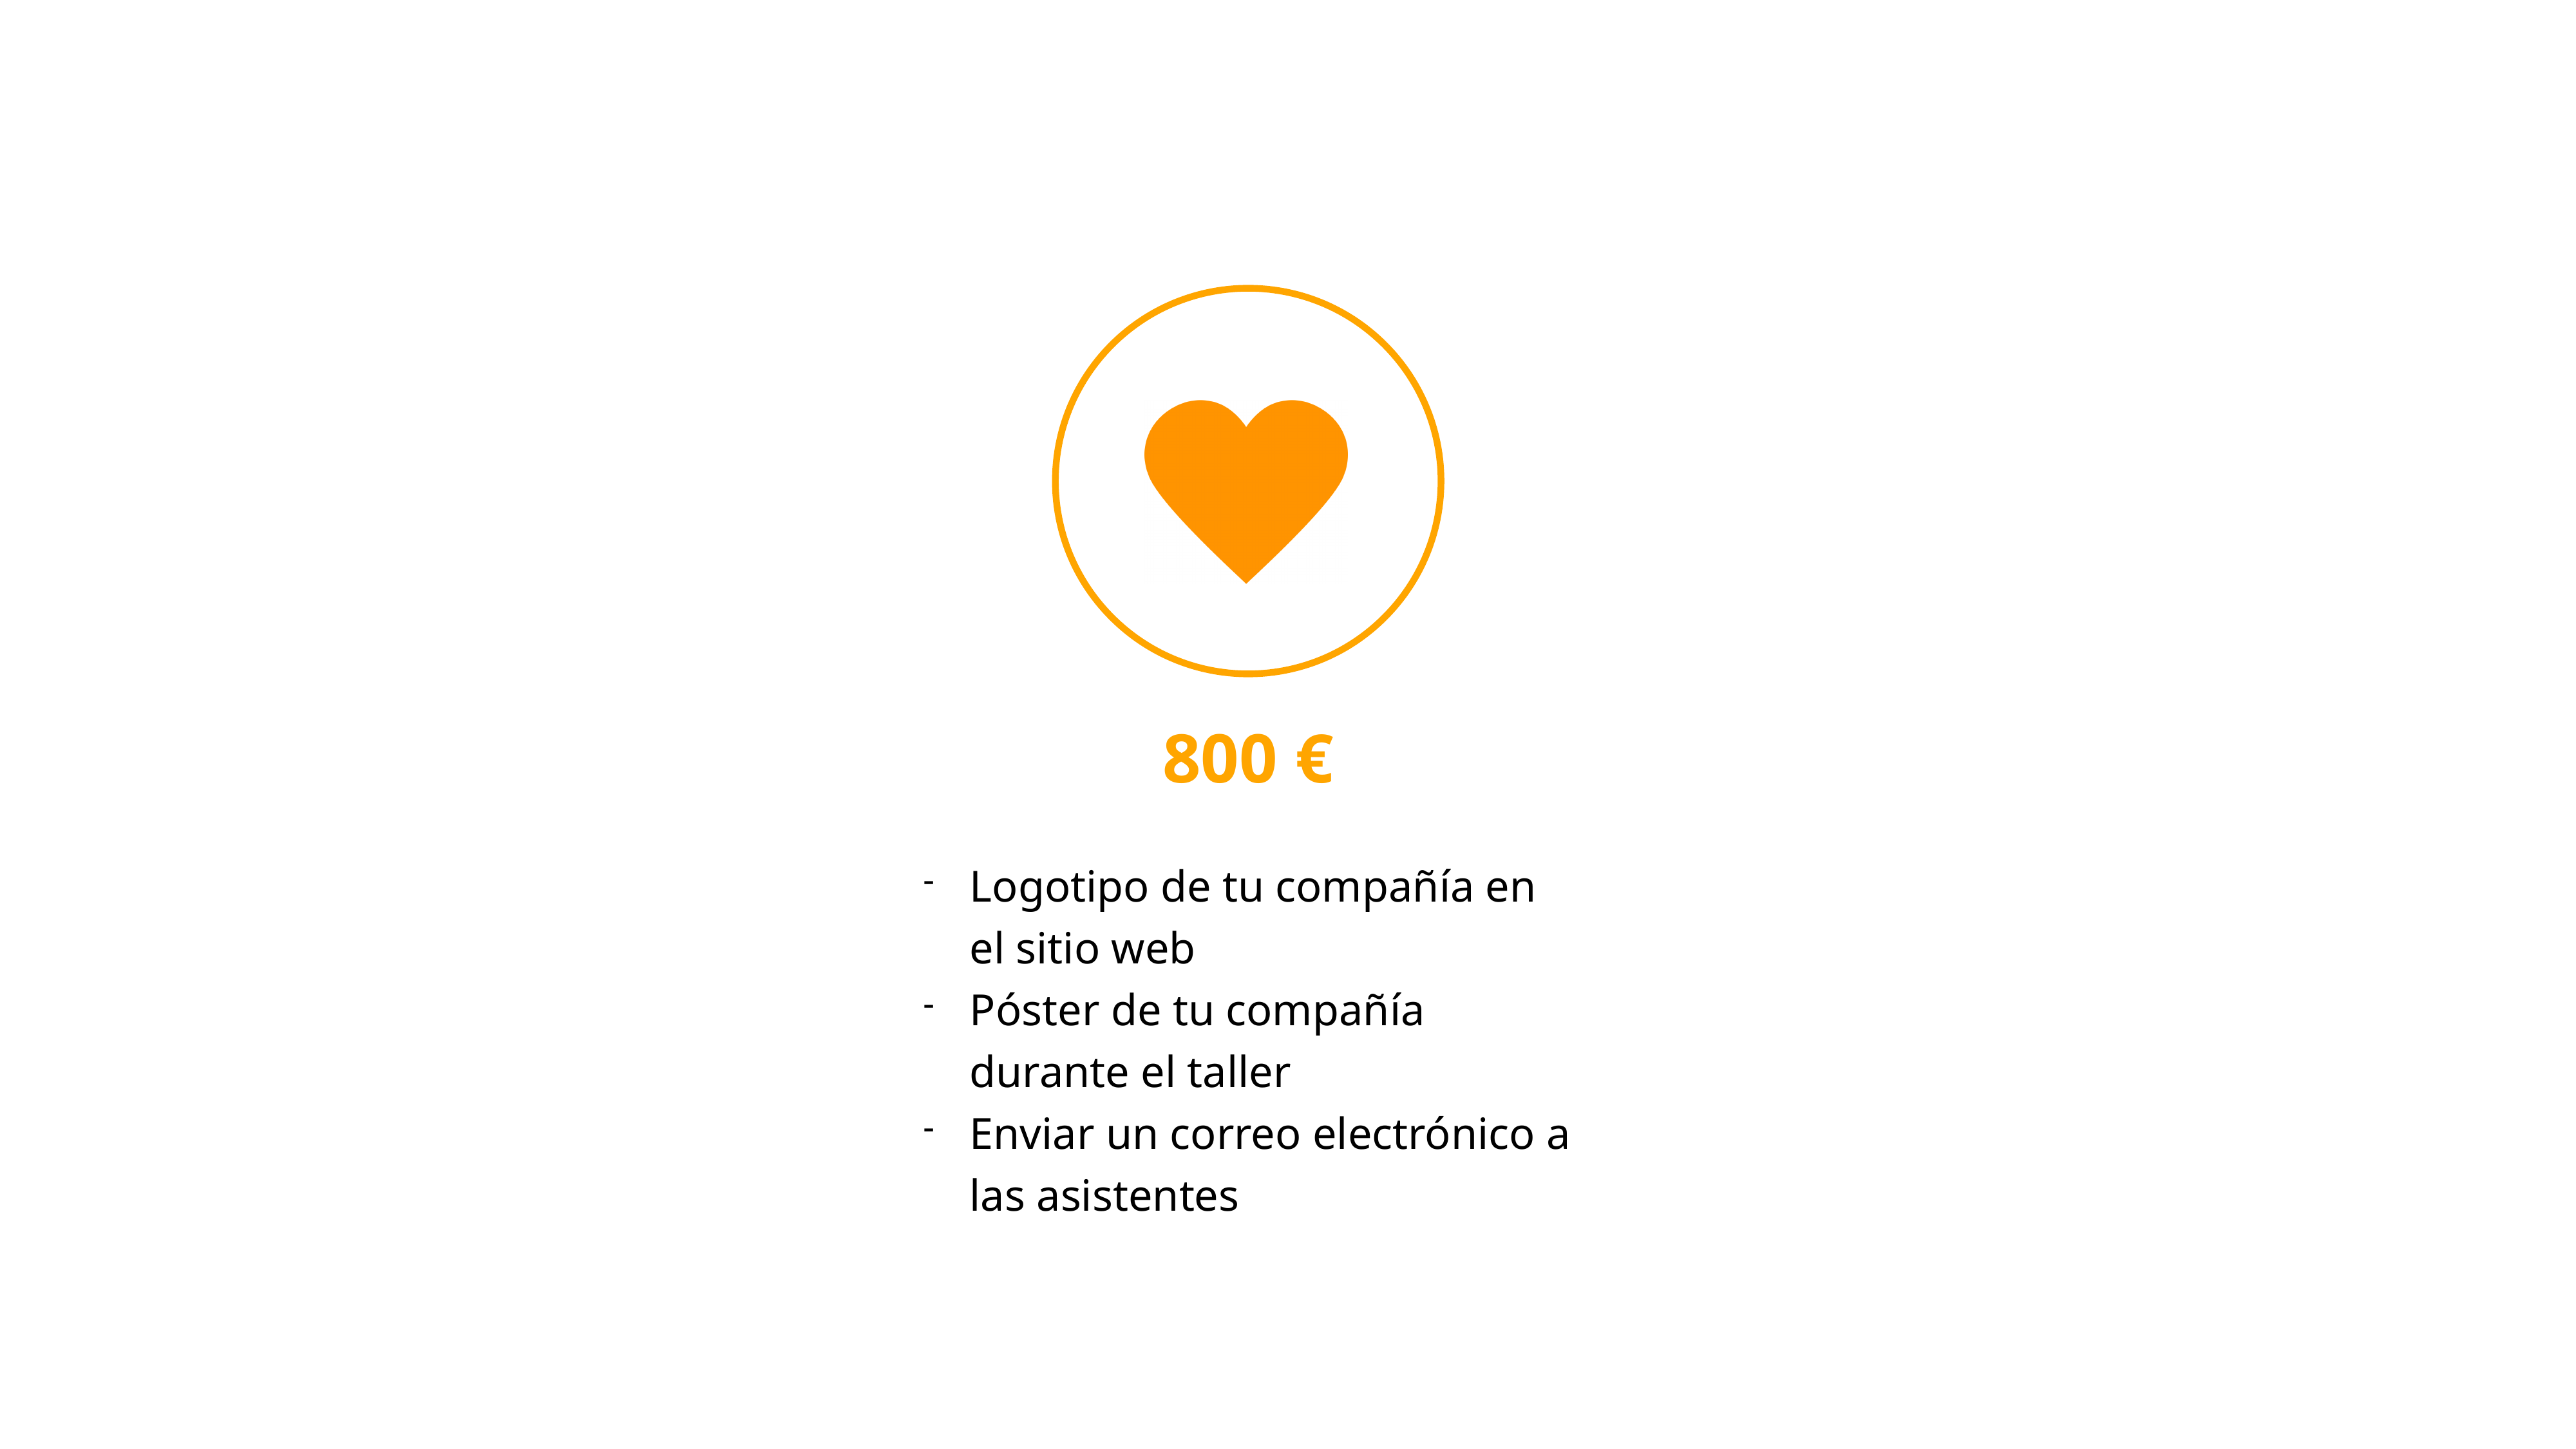

800 €
Logotipo de tu compañía en el sitio web
Póster de tu compañía durante el taller
Enviar un correo electrónico a las asistentes